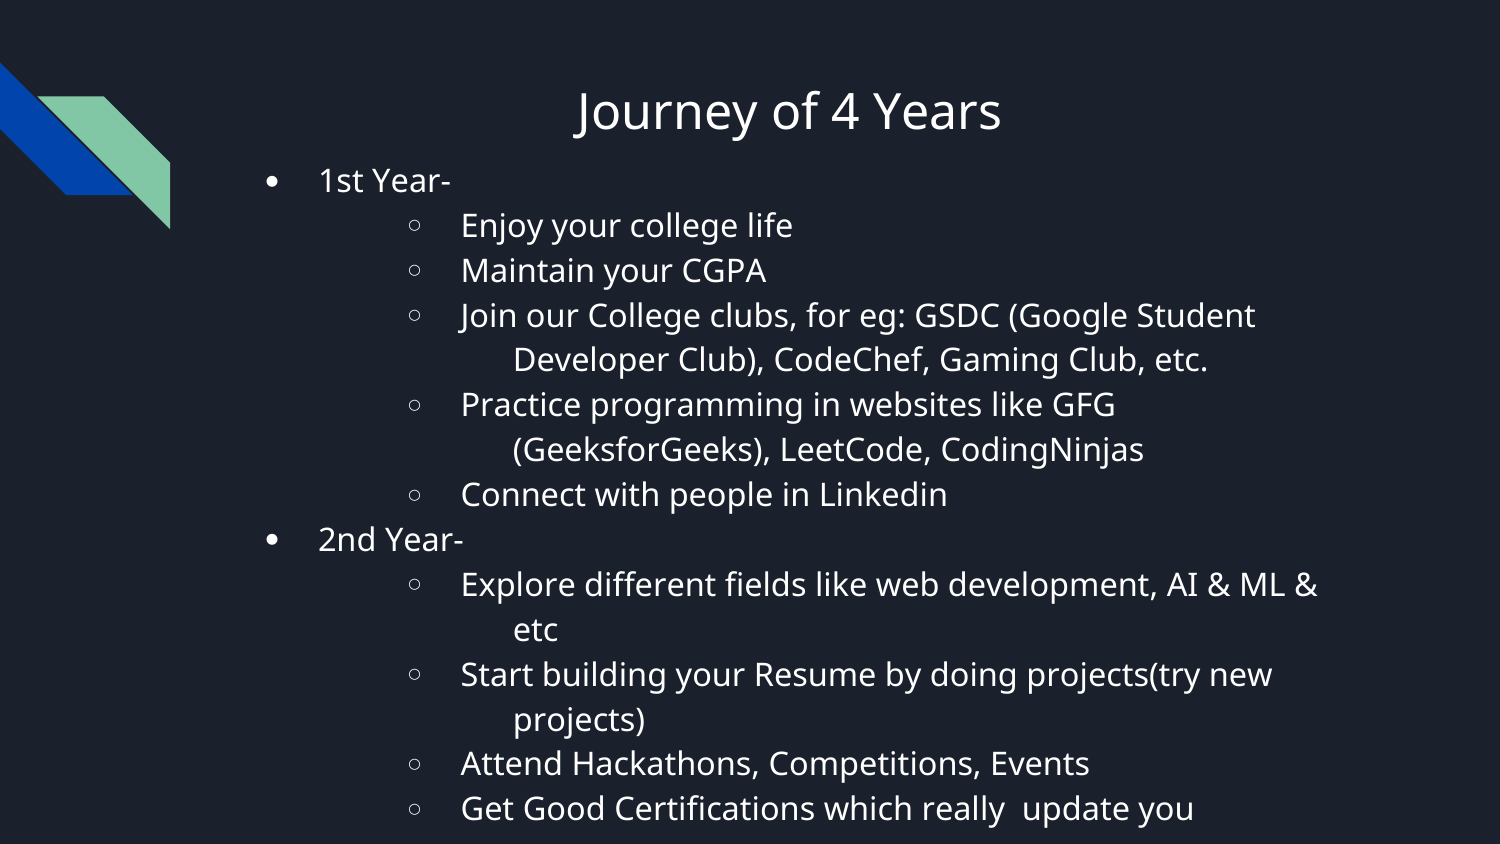

# Journey of 4 Years
1st Year-
Enjoy your college life
Maintain your CGPA
Join our College clubs, for eg: GSDC (Google Student Developer Club), CodeChef, Gaming Club, etc.
Practice programming in websites like GFG (GeeksforGeeks), LeetCode, CodingNinjas
Connect with people in Linkedin
2nd Year-
Explore different fields like web development, AI & ML & etc
Start building your Resume by doing projects(try new projects)
Attend Hackathons, Competitions, Events
Get Good Certifications which really update you